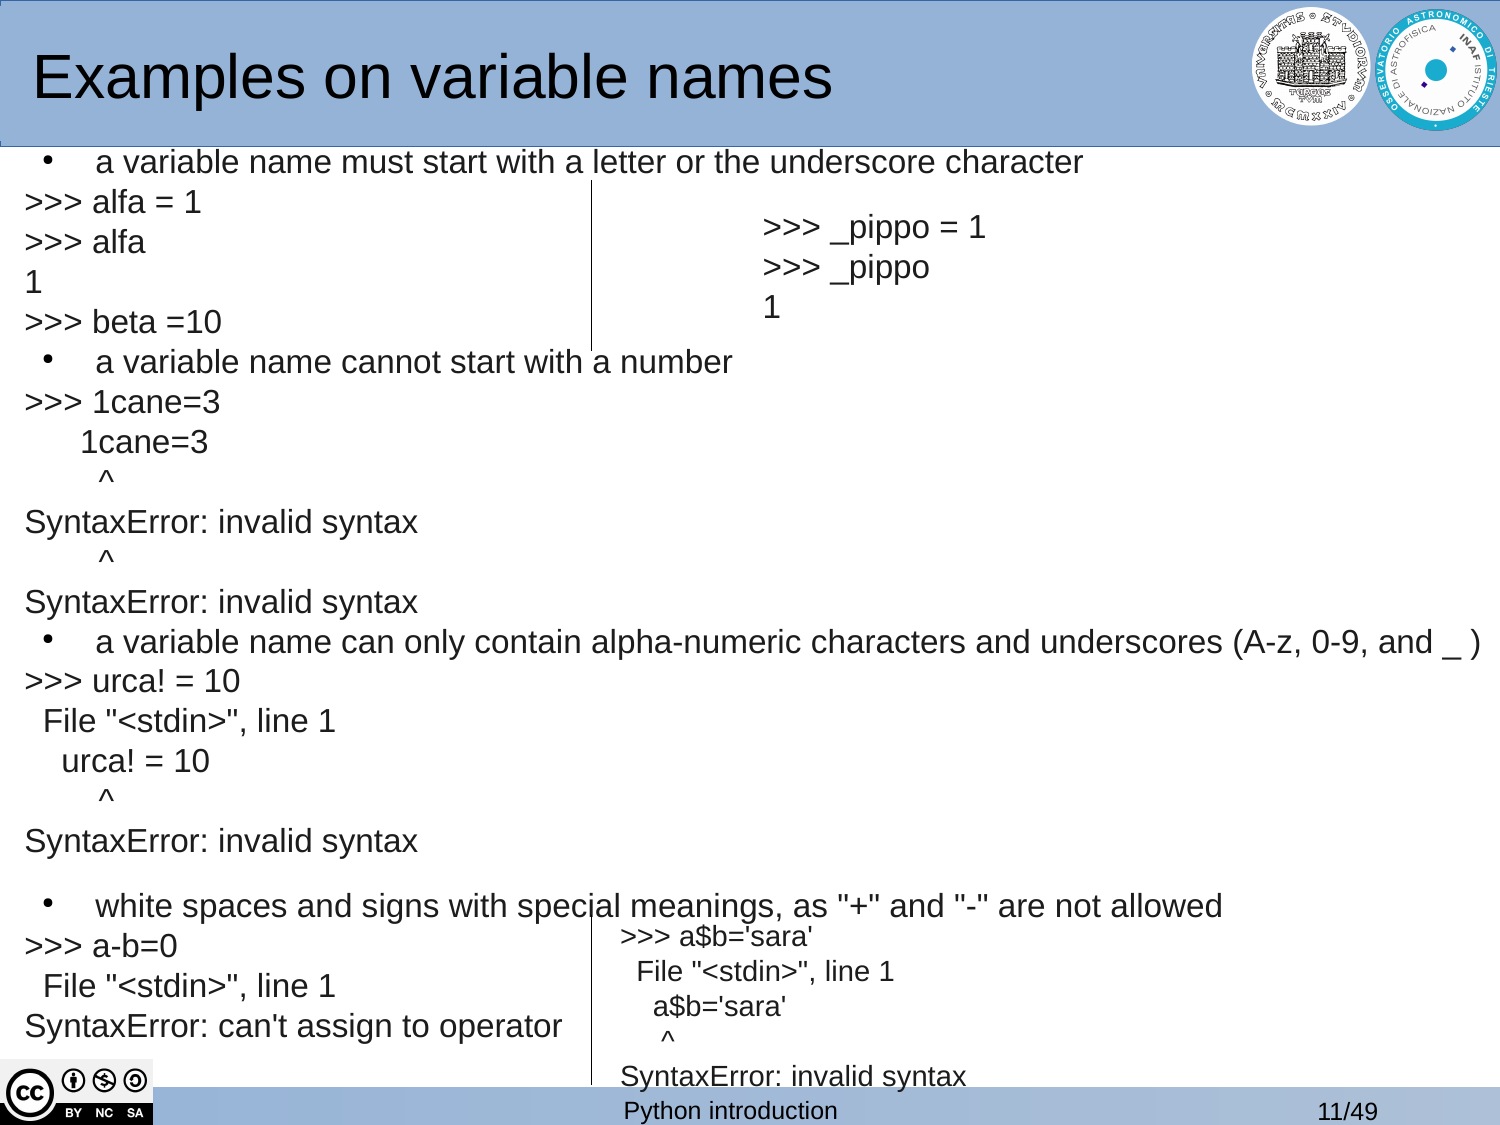

Examples on variable names
# a variable name must start with a letter or the underscore character
>>> alfa = 1
>>> alfa
1
>>> beta =10
a variable name cannot start with a number
>>> 1cane=3
 1cane=3
 ^
SyntaxError: invalid syntax
 ^
SyntaxError: invalid syntax
a variable name can only contain alpha-numeric characters and underscores (A-z, 0-9, and _ )
>>> urca! = 10
 File "<stdin>", line 1
 urca! = 10
 ^
SyntaxError: invalid syntax
white spaces and signs with special meanings, as "+" and "-" are not allowed
>>> a-b=0
 File "<stdin>", line 1
SyntaxError: can't assign to operator
>>> _pippo = 1
>>> _pippo
1
>>> a$b='sara'
 File "<stdin>", line 1
 a$b='sara'
 ^
SyntaxError: invalid syntax